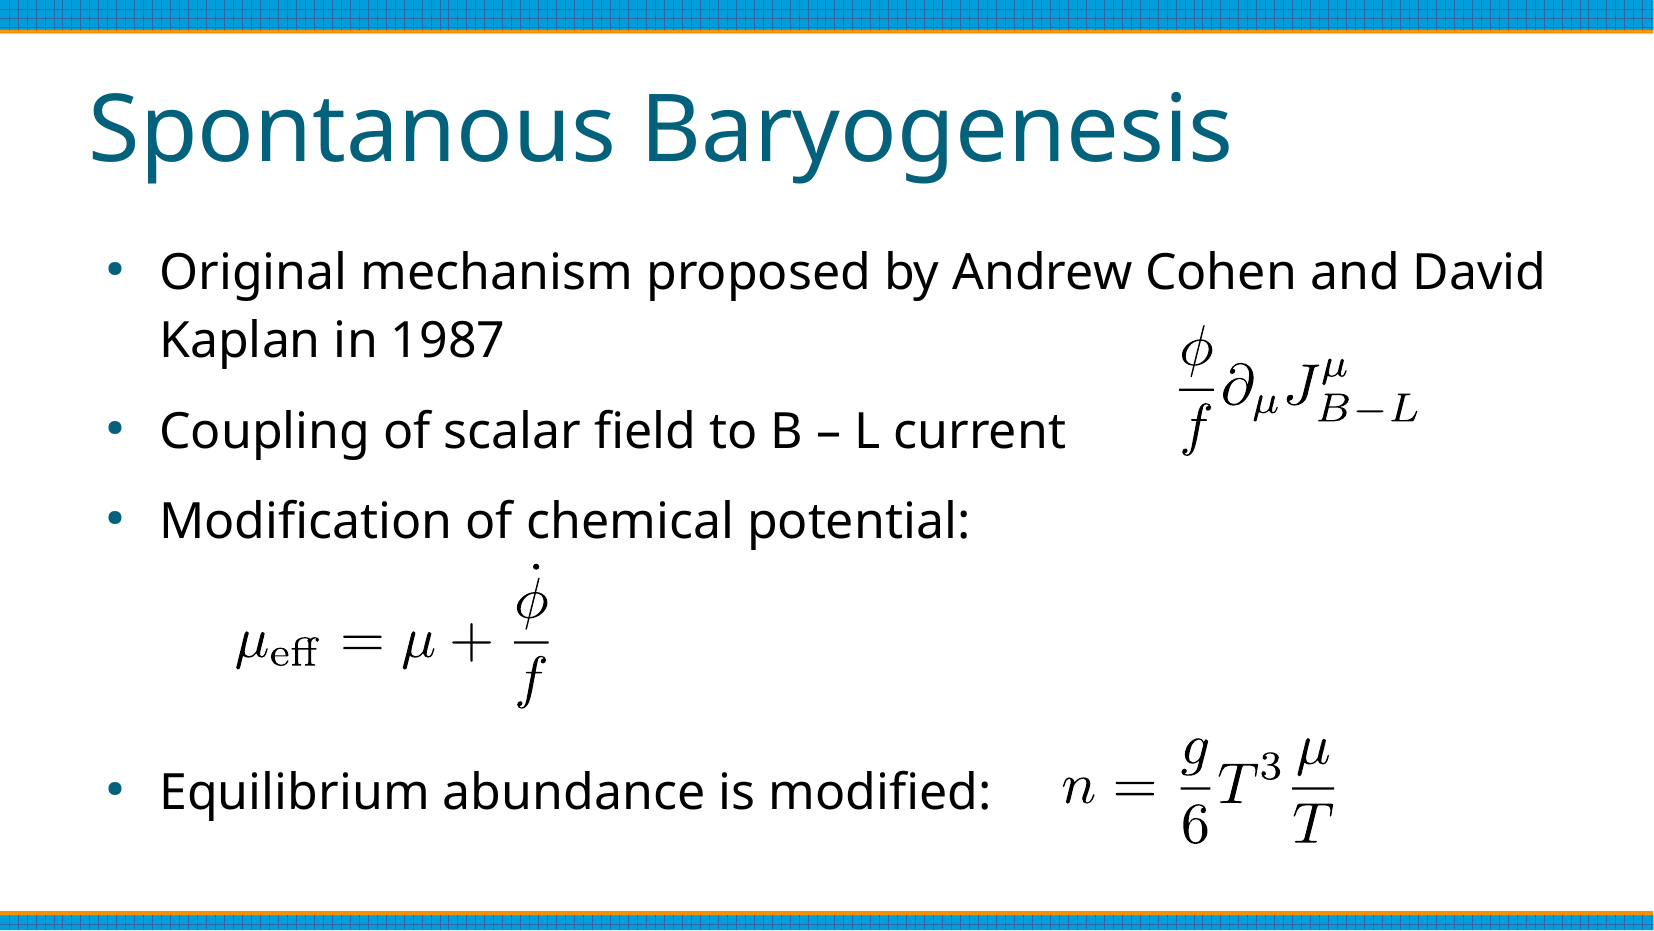

# Spontanous Baryogenesis
Original mechanism proposed by Andrew Cohen and David Kaplan in 1987
Coupling of scalar field to B – L current
Modification of chemical potential:
Equilibrium abundance is modified: